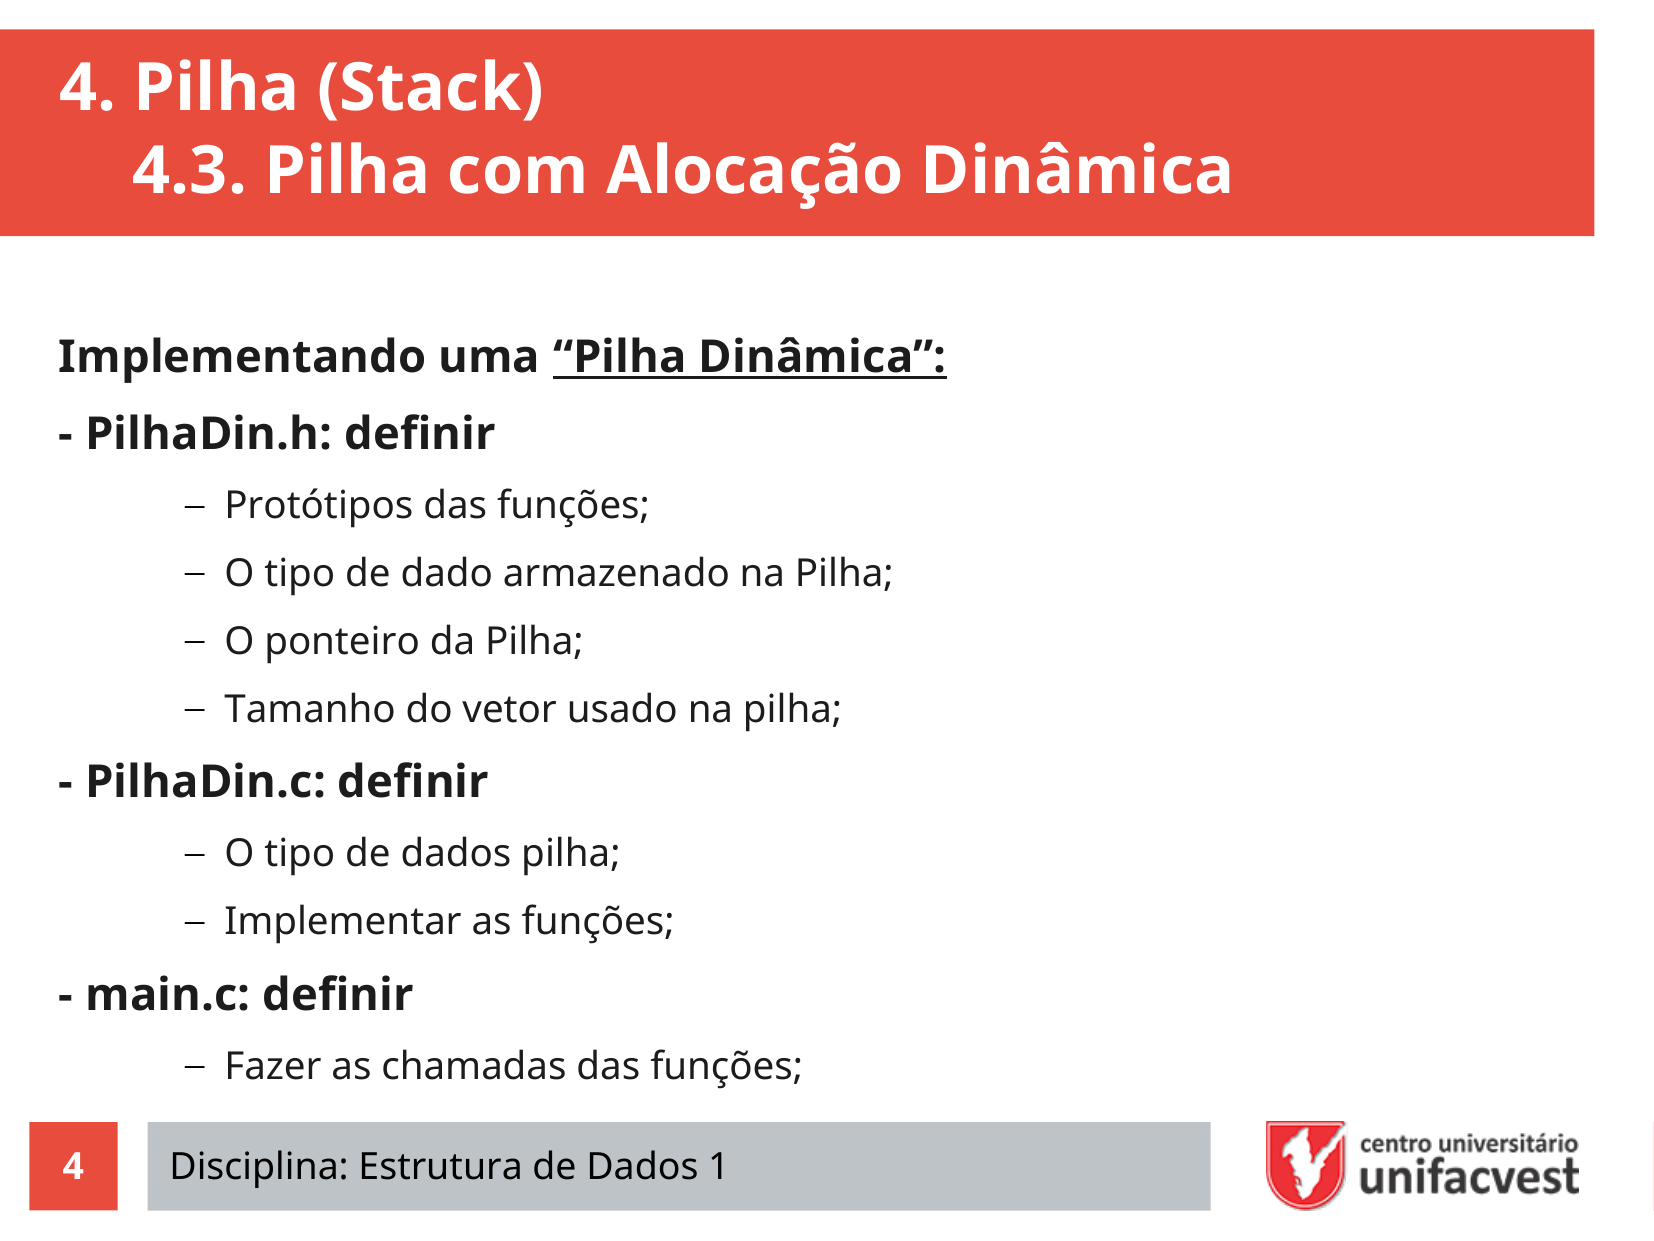

# 4. Pilha (Stack) 4.3. Pilha com Alocação Dinâmica
Implementando uma “Pilha Dinâmica”:
- PilhaDin.h: definir
Protótipos das funções;
O tipo de dado armazenado na Pilha;
O ponteiro da Pilha;
Tamanho do vetor usado na pilha;
- PilhaDin.c: definir
O tipo de dados pilha;
Implementar as funções;
- main.c: definir
Fazer as chamadas das funções;
4
Disciplina: Estrutura de Dados 1